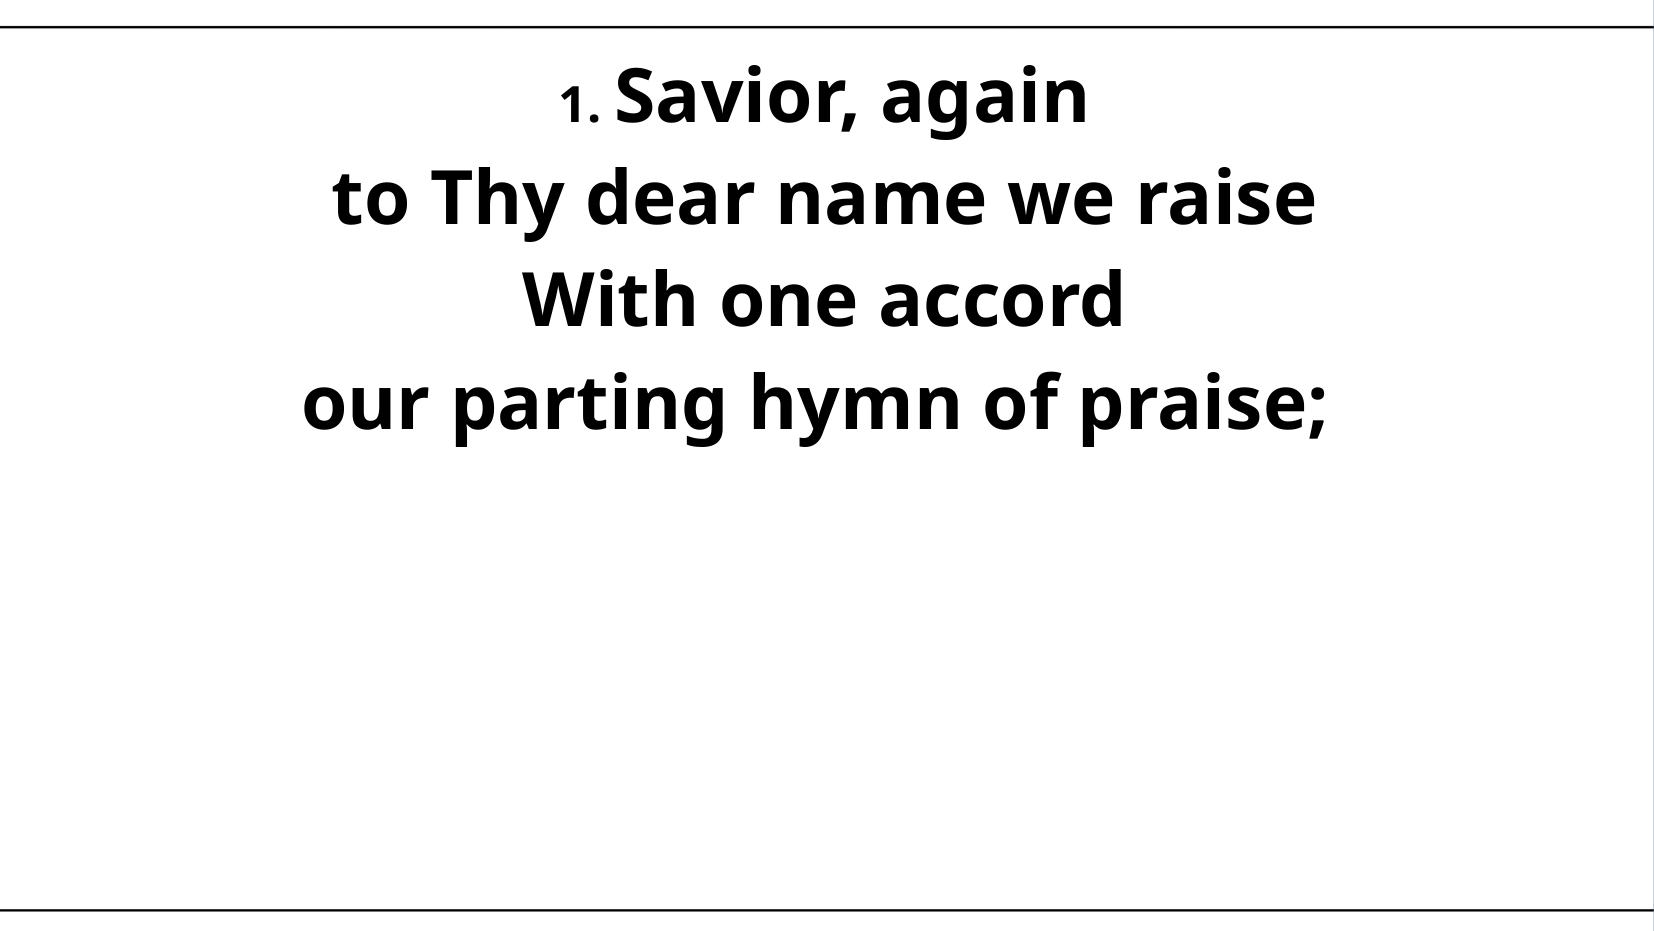

1. Savior, again
to Thy dear name we raise
With one accord
our parting hymn of praise;